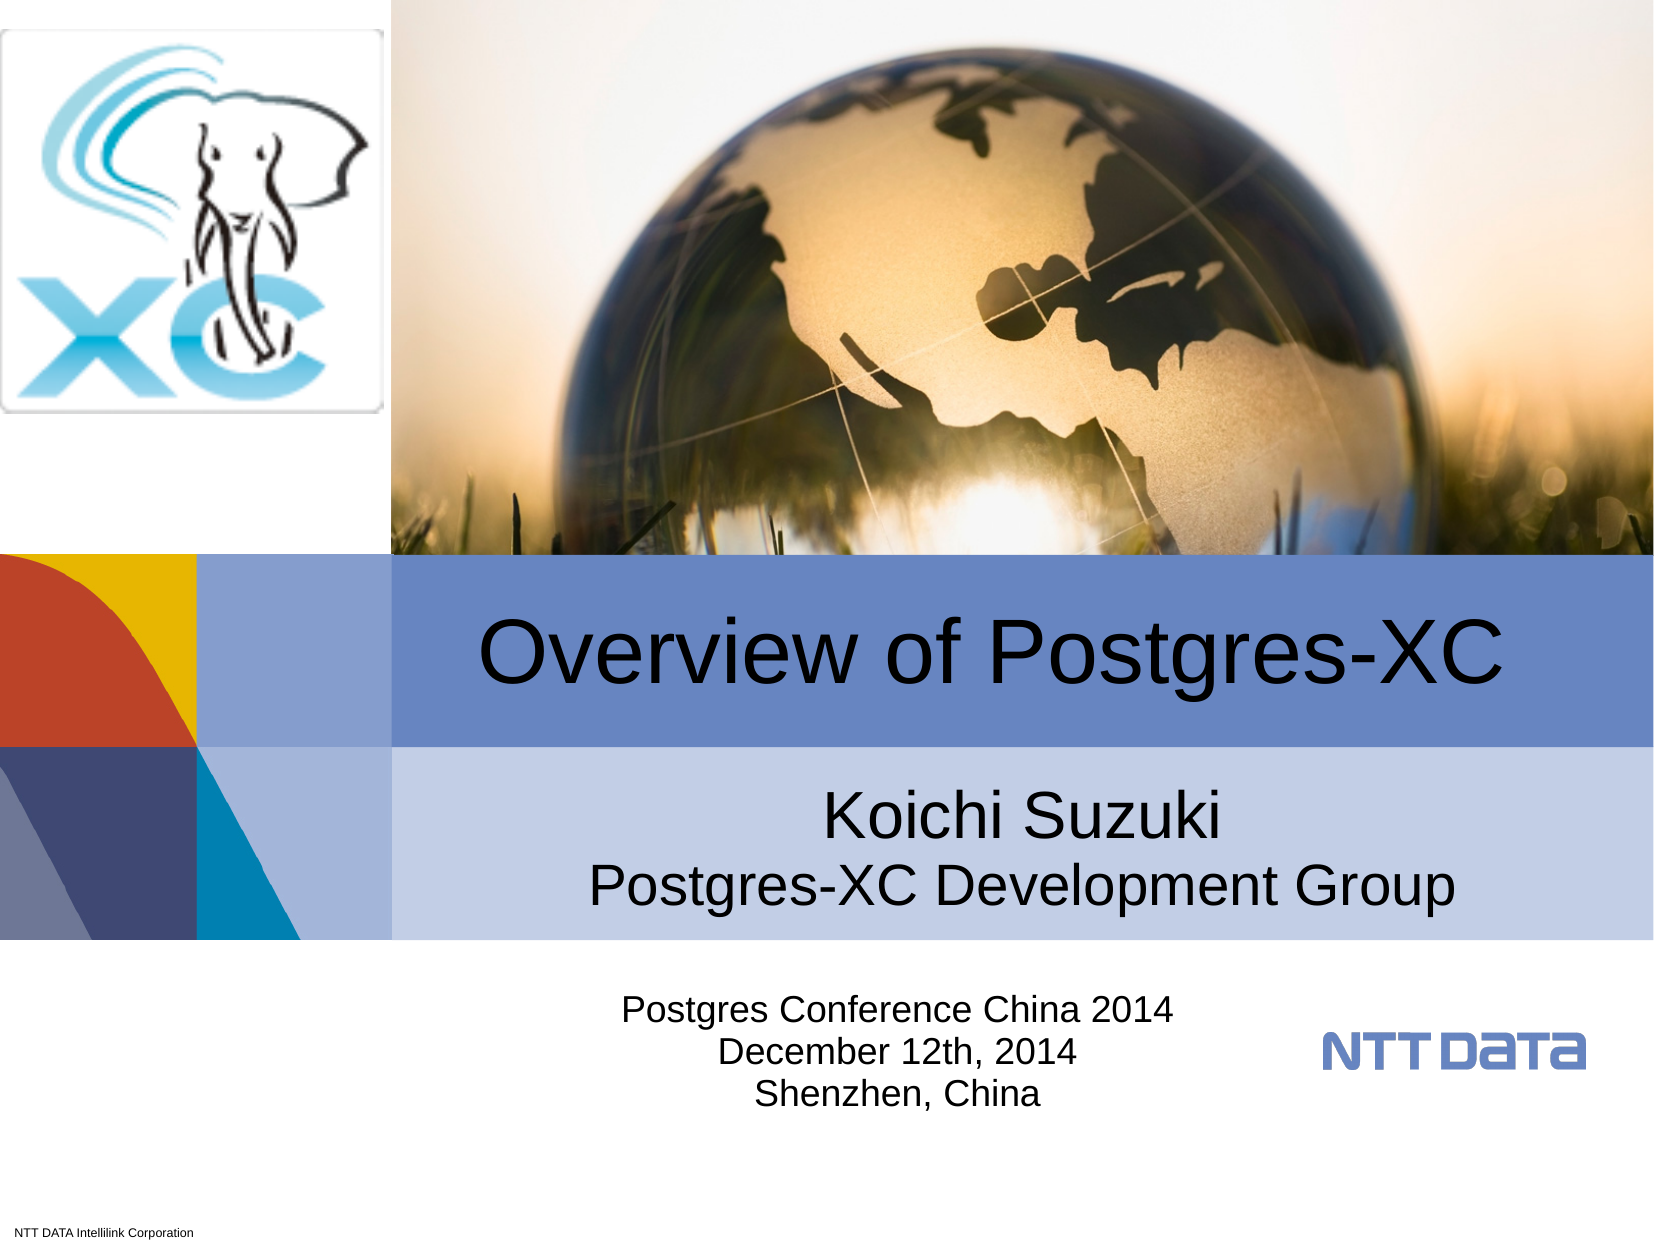

# Overview of Postgres-XC
Koichi Suzuki
Postgres-XC Development Group
Postgres Conference China 2014
December 12th, 2014
Shenzhen, China